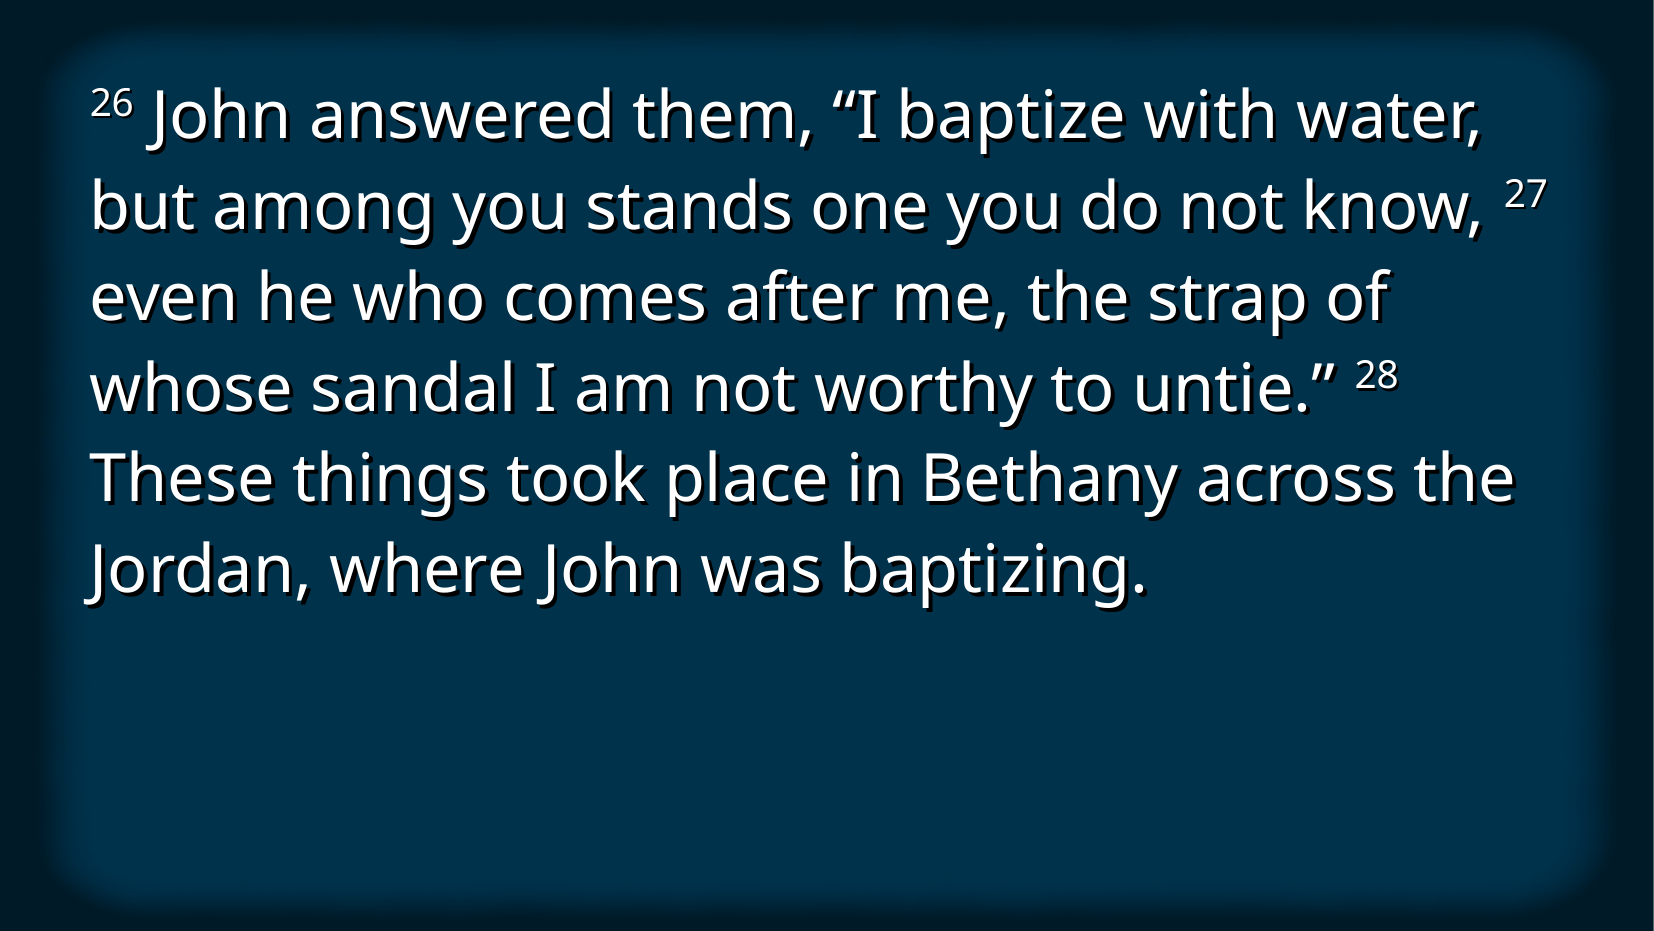

26 John answered them, “I baptize with water, but among you stands one you do not know, 27 even he who comes after me, the strap of whose sandal I am not worthy to untie.” 28 These things took place in Bethany across the Jordan, where John was baptizing.